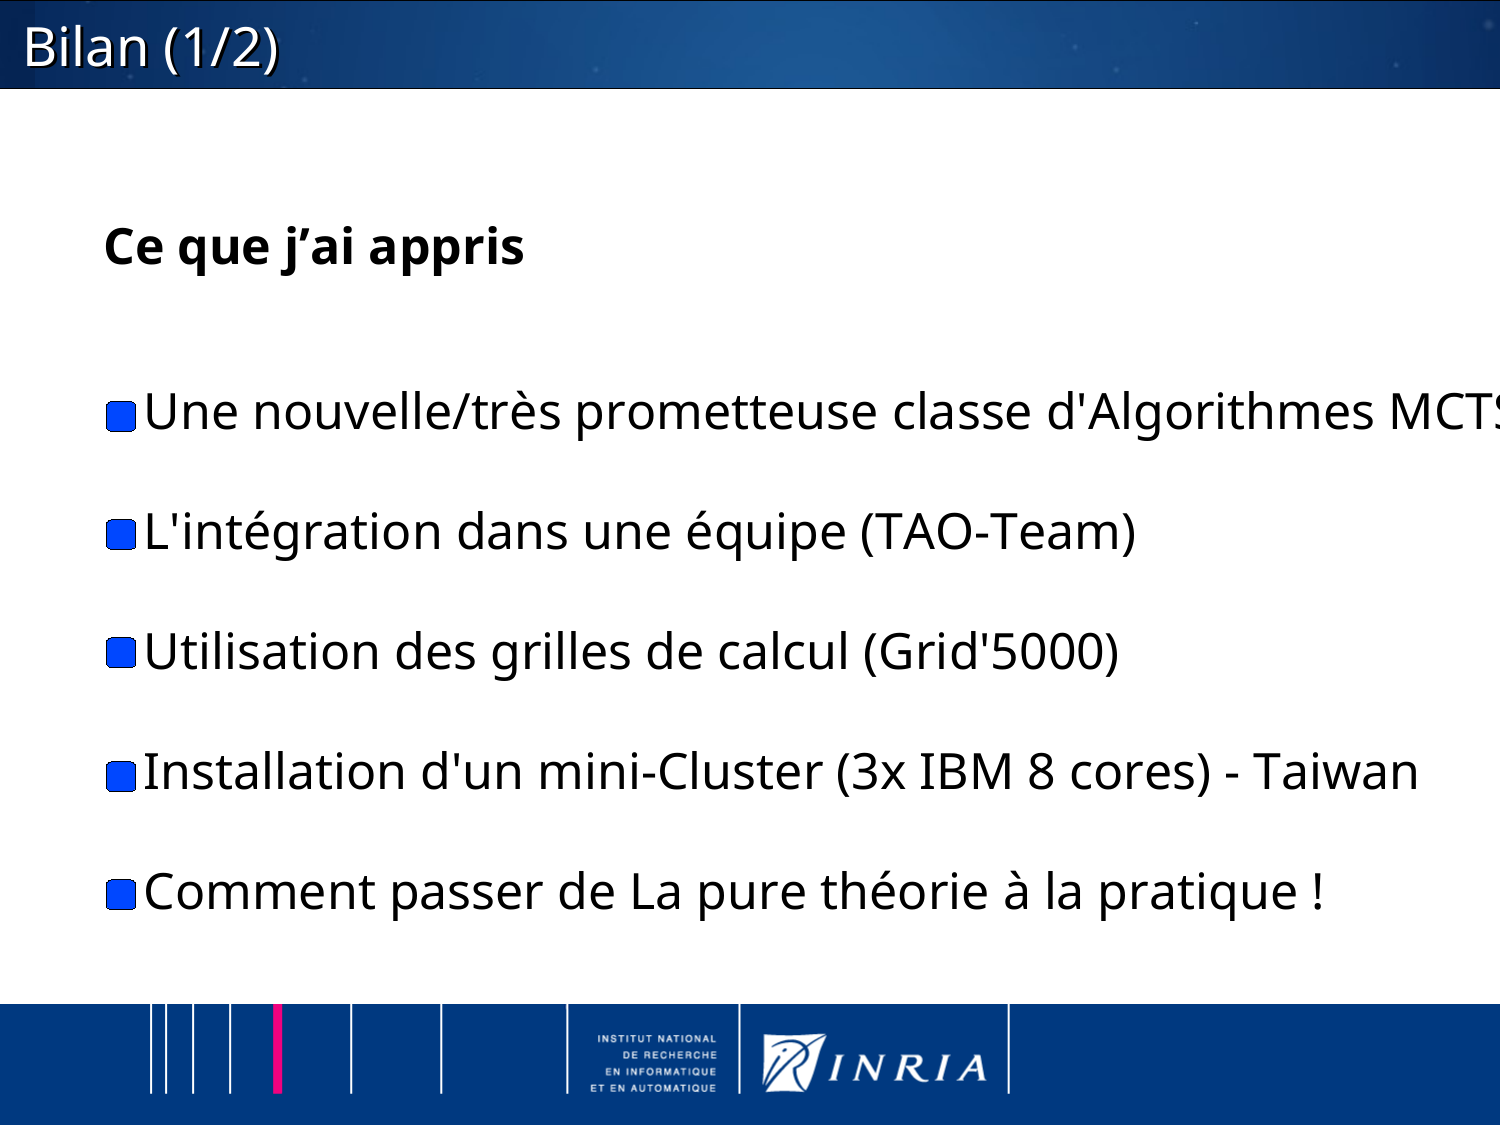

Bilan (1/2)
Ce que j’ai appris
Une nouvelle/très prometteuse classe d'Algorithmes MCTS
L'intégration dans une équipe (TAO-Team)
Utilisation des grilles de calcul (Grid'5000)
Installation d'un mini-Cluster (3x IBM 8 cores) - Taiwan
Comment passer de La pure théorie à la pratique !